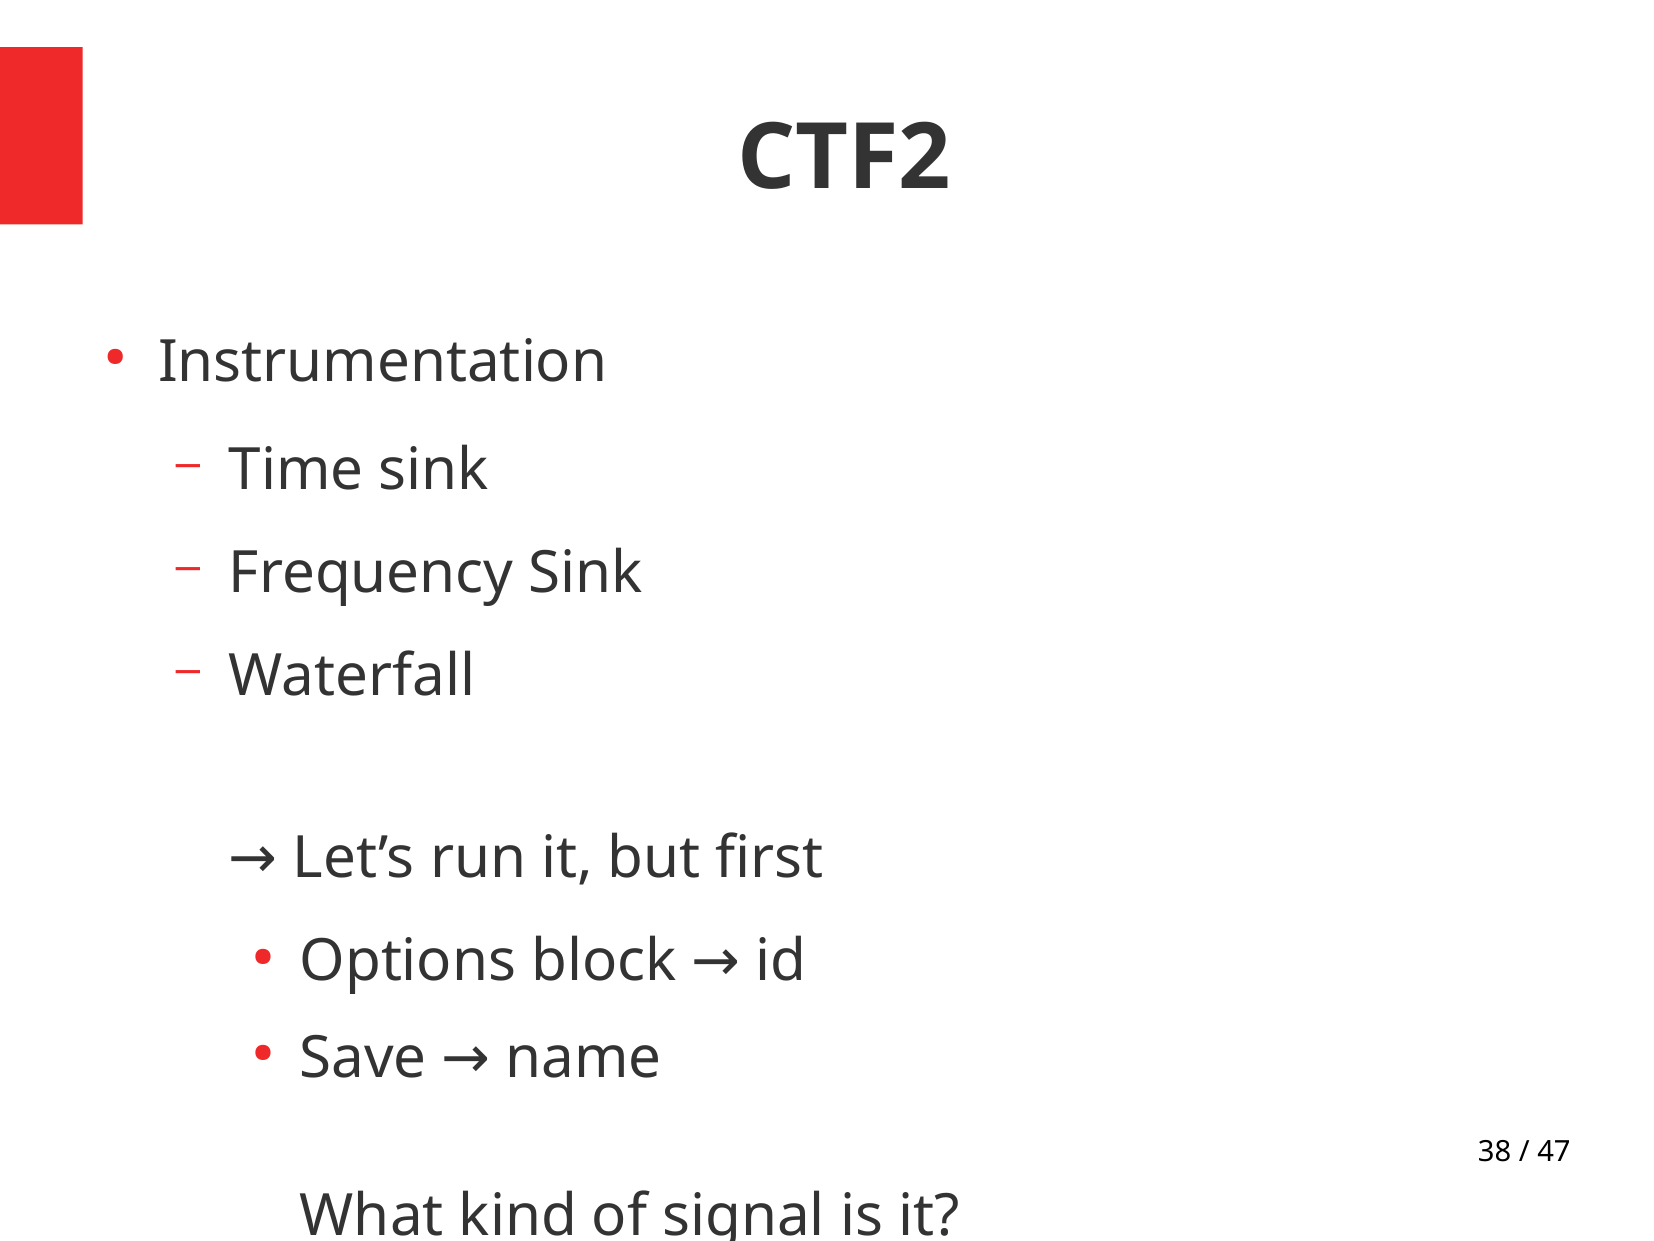

# CTF2
Instrumentation
Time sink
Frequency Sink
Waterfall
→ Let’s run it, but first
Options block → id
Save → name
What kind of signal is it?
38